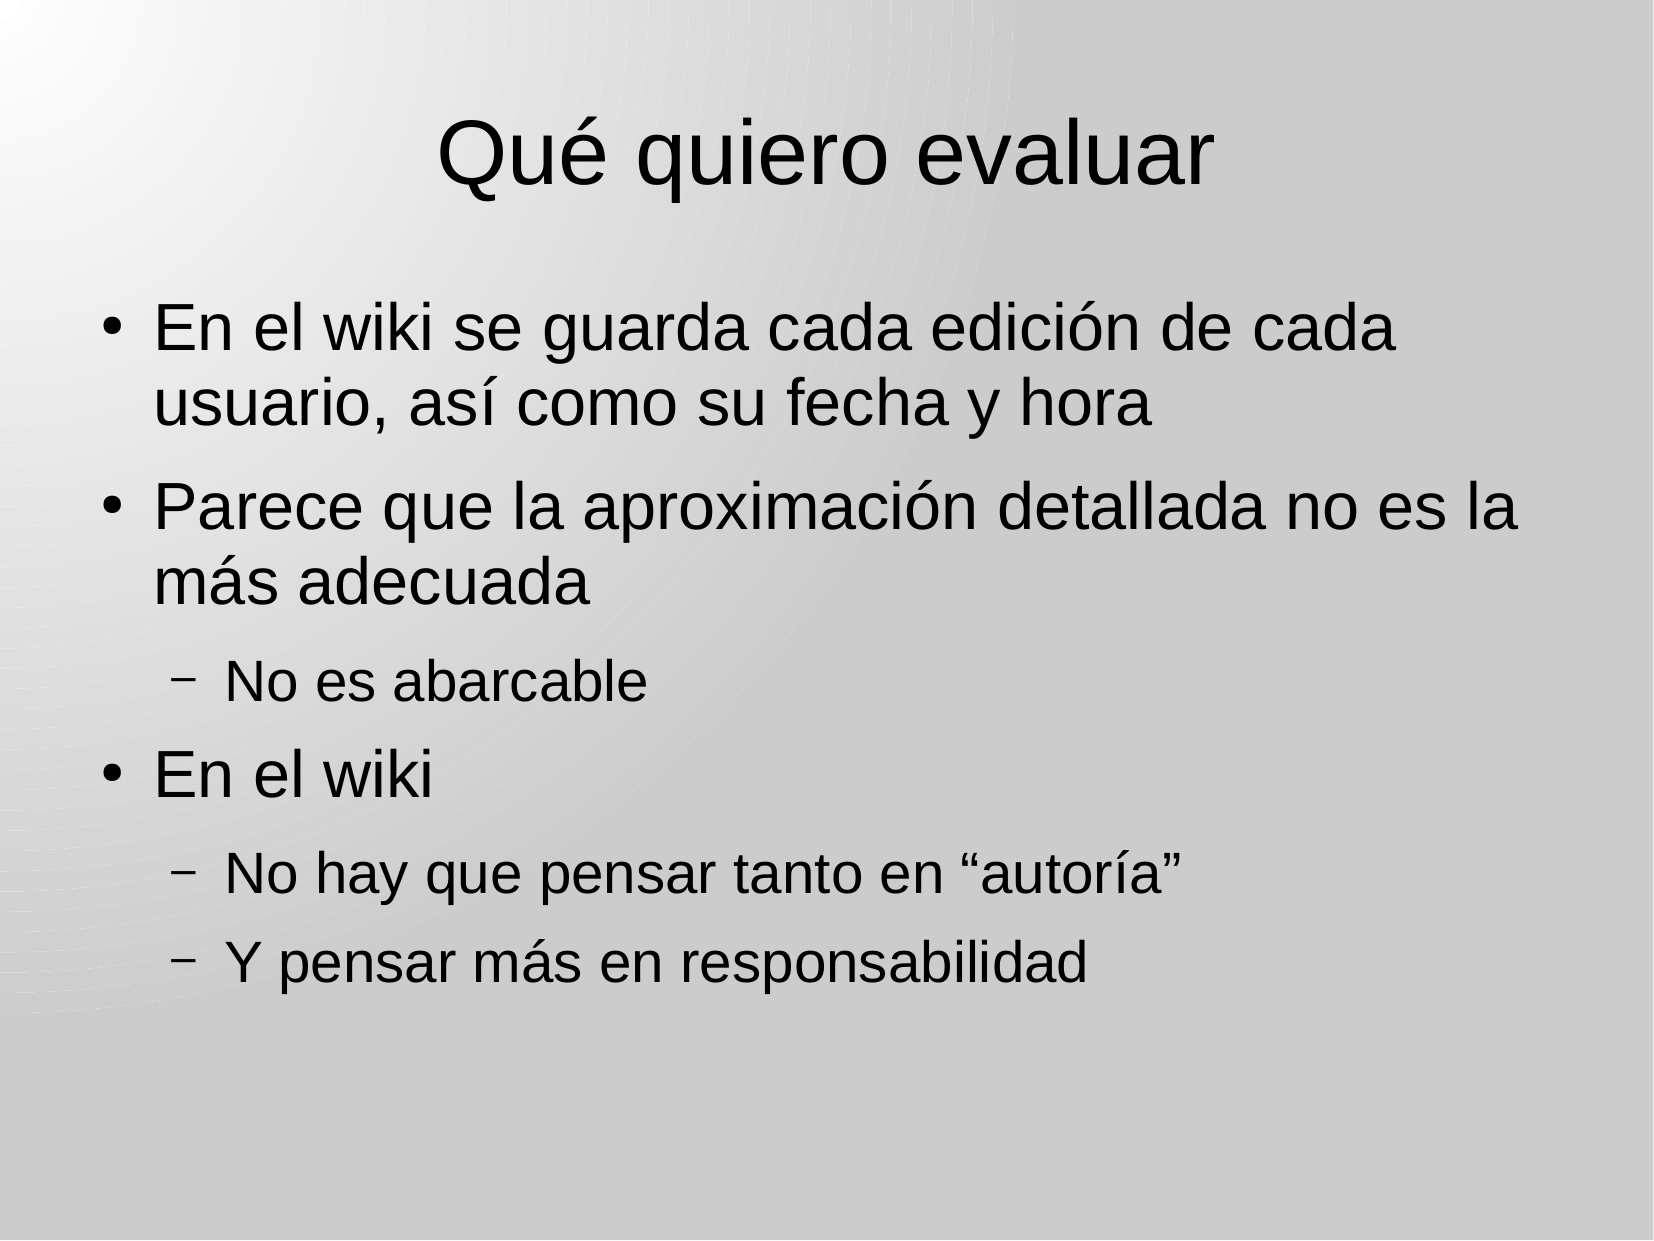

# Qué quiero evaluar
En el wiki se guarda cada edición de cada usuario, así como su fecha y hora
Parece que la aproximación detallada no es la más adecuada
No es abarcable
En el wiki
No hay que pensar tanto en “autoría”
Y pensar más en responsabilidad